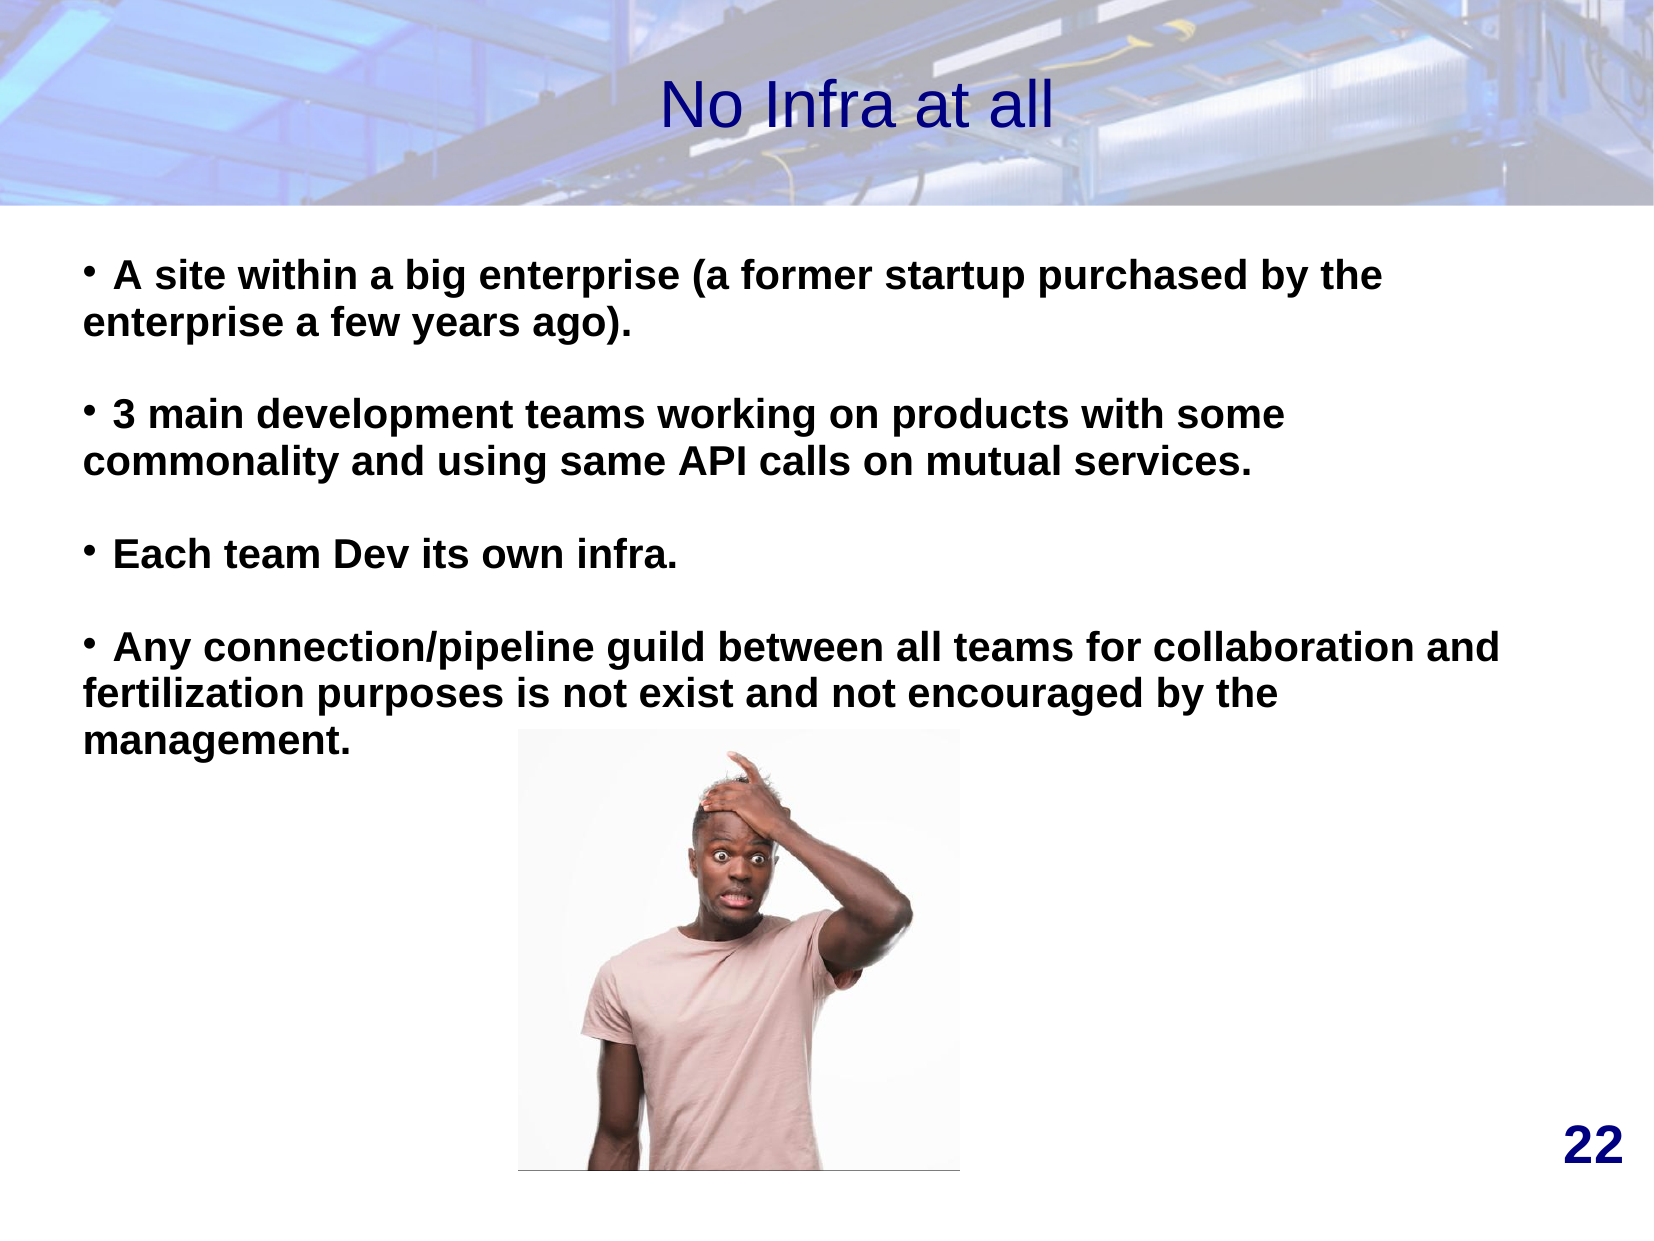

# No Infra at all
 A site within a big enterprise (a former startup purchased by the enterprise a few years ago).
 3 main development teams working on products with some commonality and using same API calls on mutual services.
 Each team Dev its own infra.
 Any connection/pipeline guild between all teams for collaboration and fertilization purposes is not exist and not encouraged by the management.
22